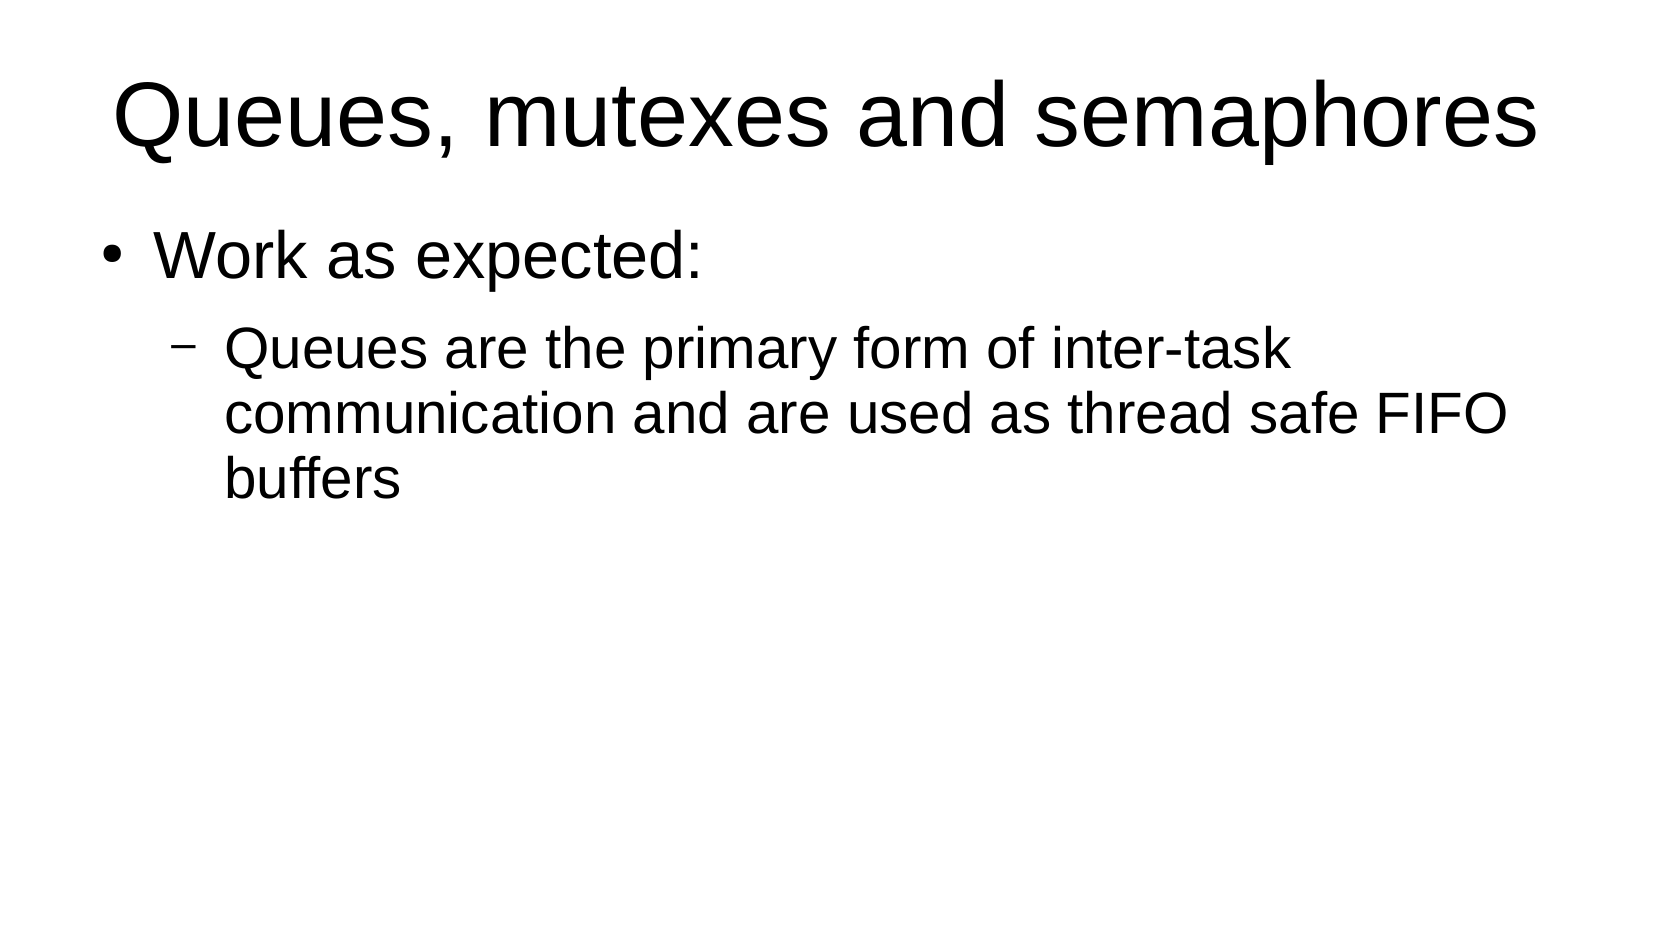

# Queues, mutexes and semaphores
Work as expected:
Queues are the primary form of inter-task communication and are used as thread safe FIFO buffers